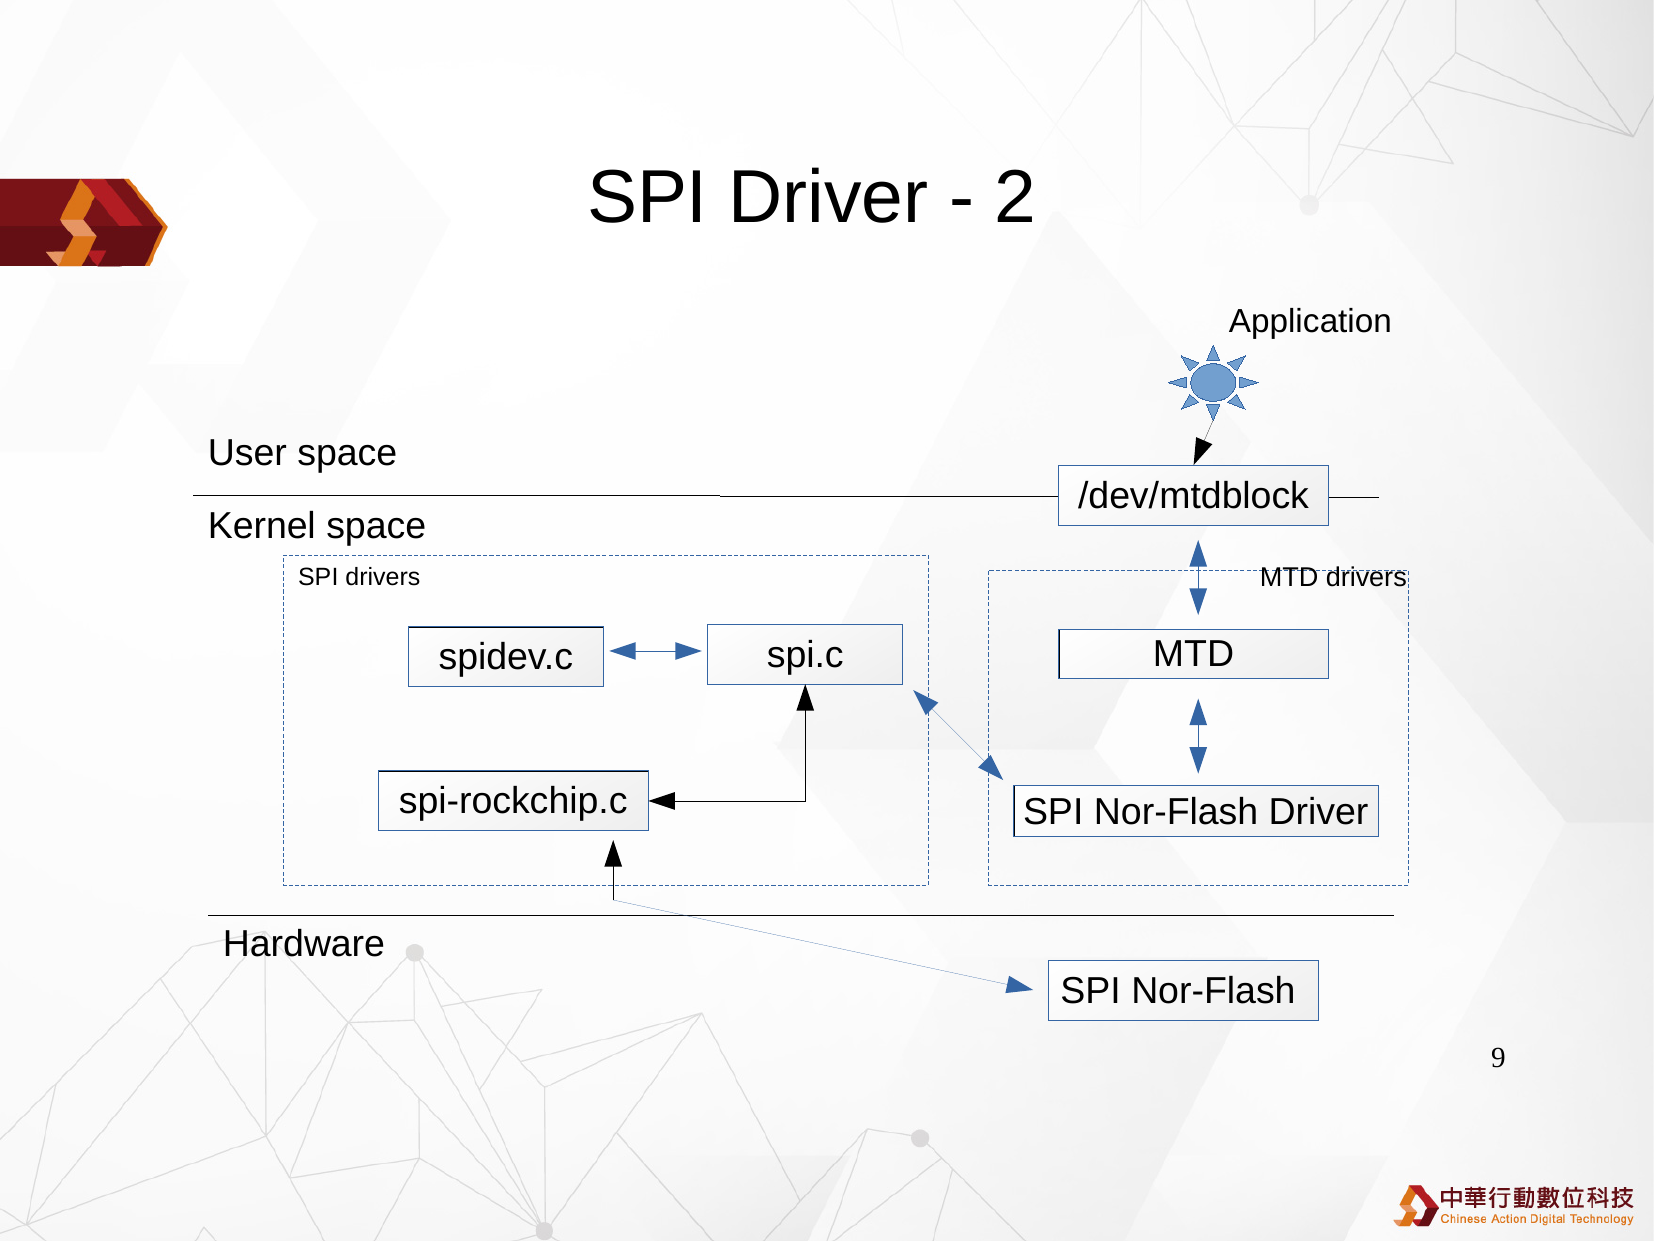

# SPI Driver - 2
Application
User space
/dev/mtdblock
Kernel space
MTD drivers
SPI drivers
spi.c
spidev.c
MTD
spi-rockchip.c
SPI Nor-Flash Driver
Hardware
SPI Nor-Flash
9